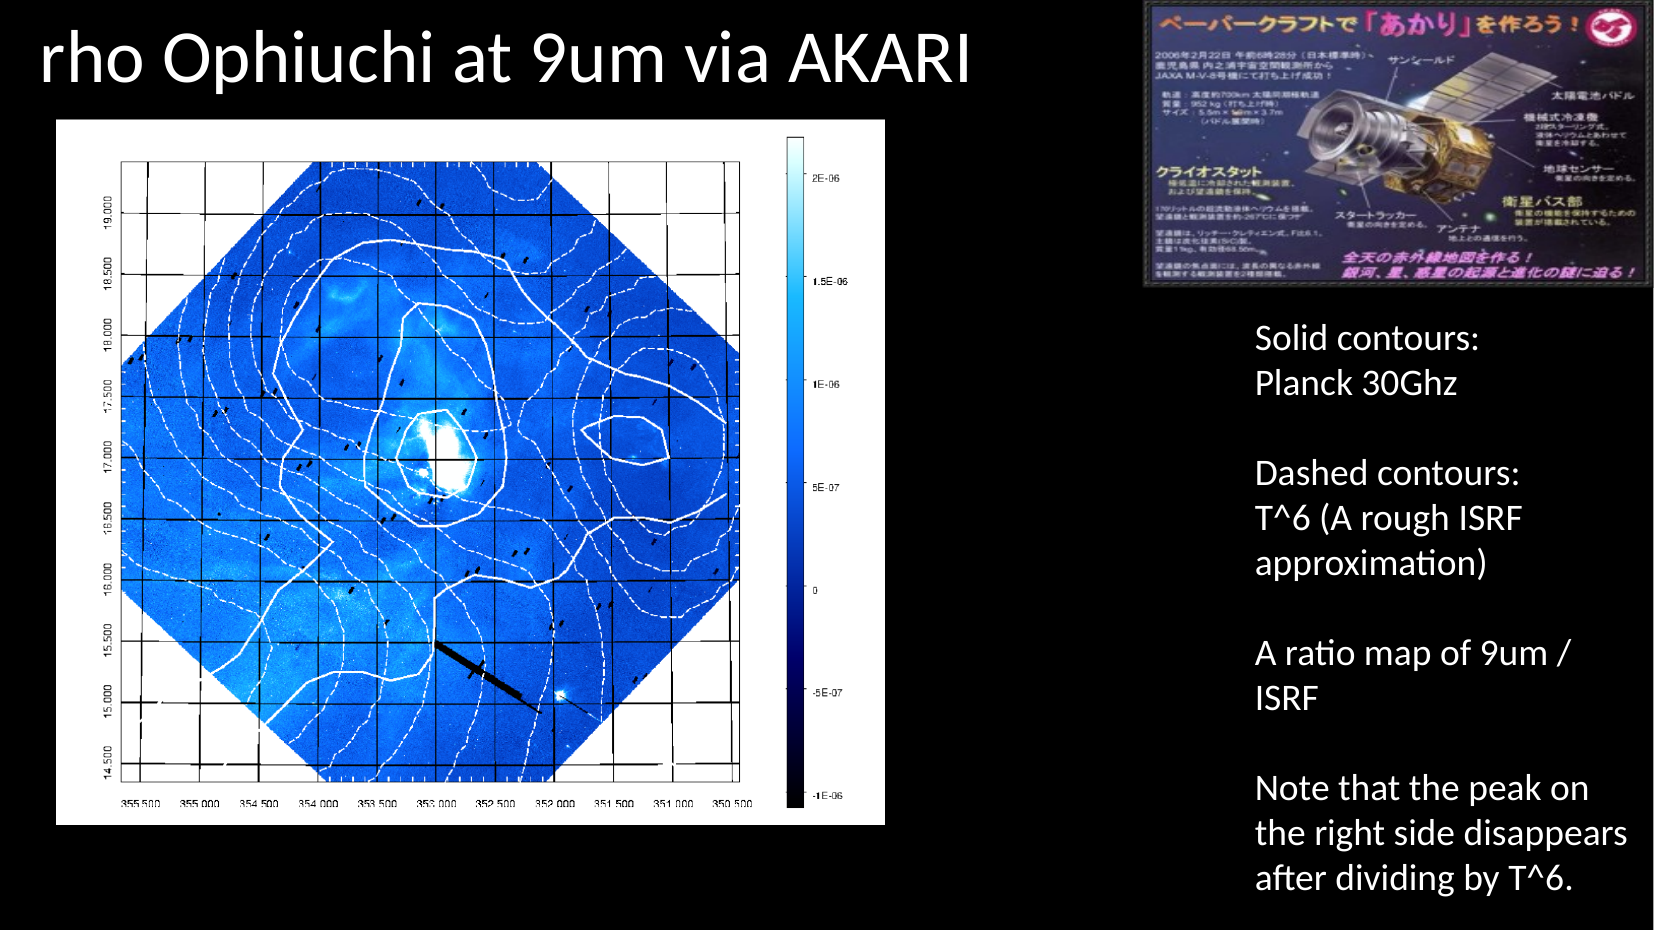

rho Ophiuchi at 9um via AKARI
Solid contours:
Planck 30Ghz
Dashed contours:
T^6 (A rough ISRF approximation)
A ratio map of 9um / ISRF
Note that the peak on the right side disappears after dividing by T^6.
The left peak (a star forming region) remains